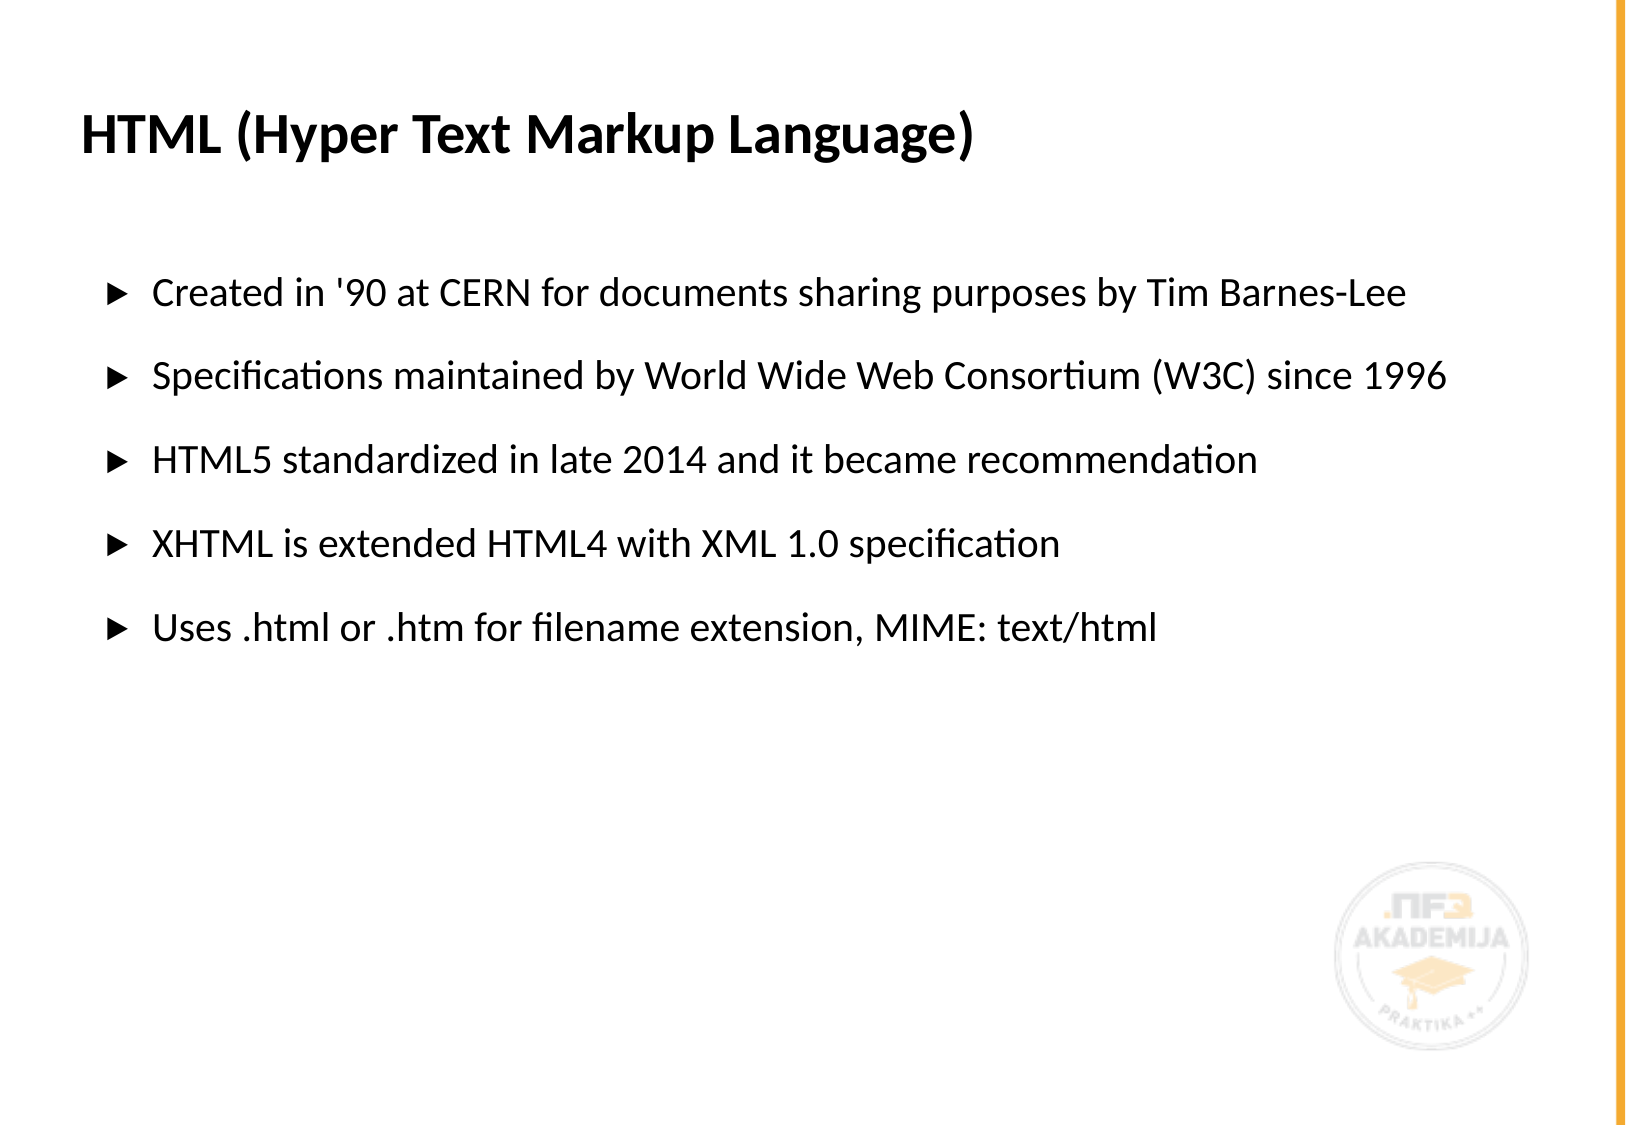

# HTML (Hyper Text Markup Language)
Created in '90 at CERN for documents sharing purposes by Tim Barnes-Lee
Specifications maintained by World Wide Web Consortium (W3C) since 1996
HTML5 standardized in late 2014 and it became recommendation
XHTML is extended HTML4 with XML 1.0 specification
Uses .html or .htm for filename extension, MIME: text/html